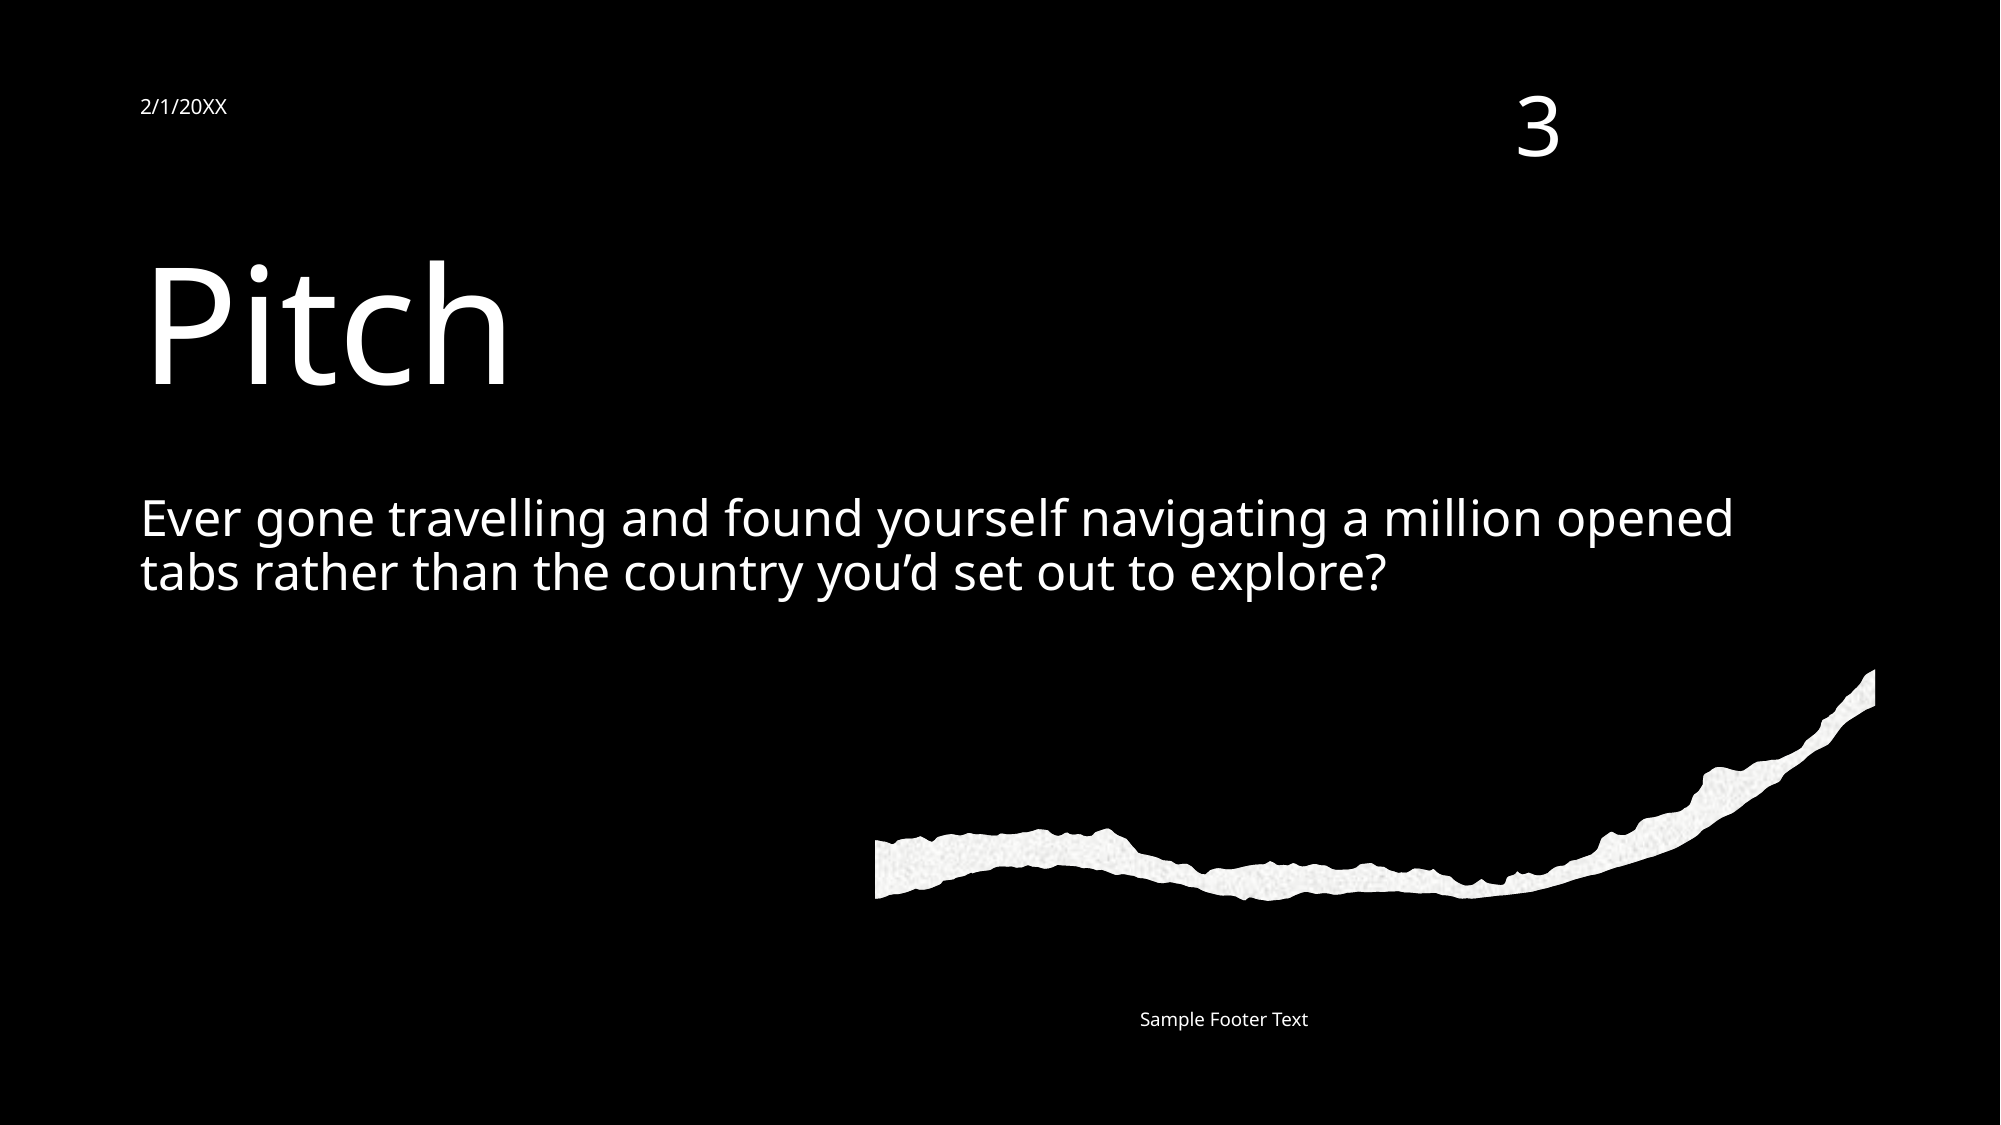

2/1/20XX
# Pitch
Ever gone travelling and found yourself navigating a million opened tabs rather than the country you’d set out to explore?
Sample Footer Text